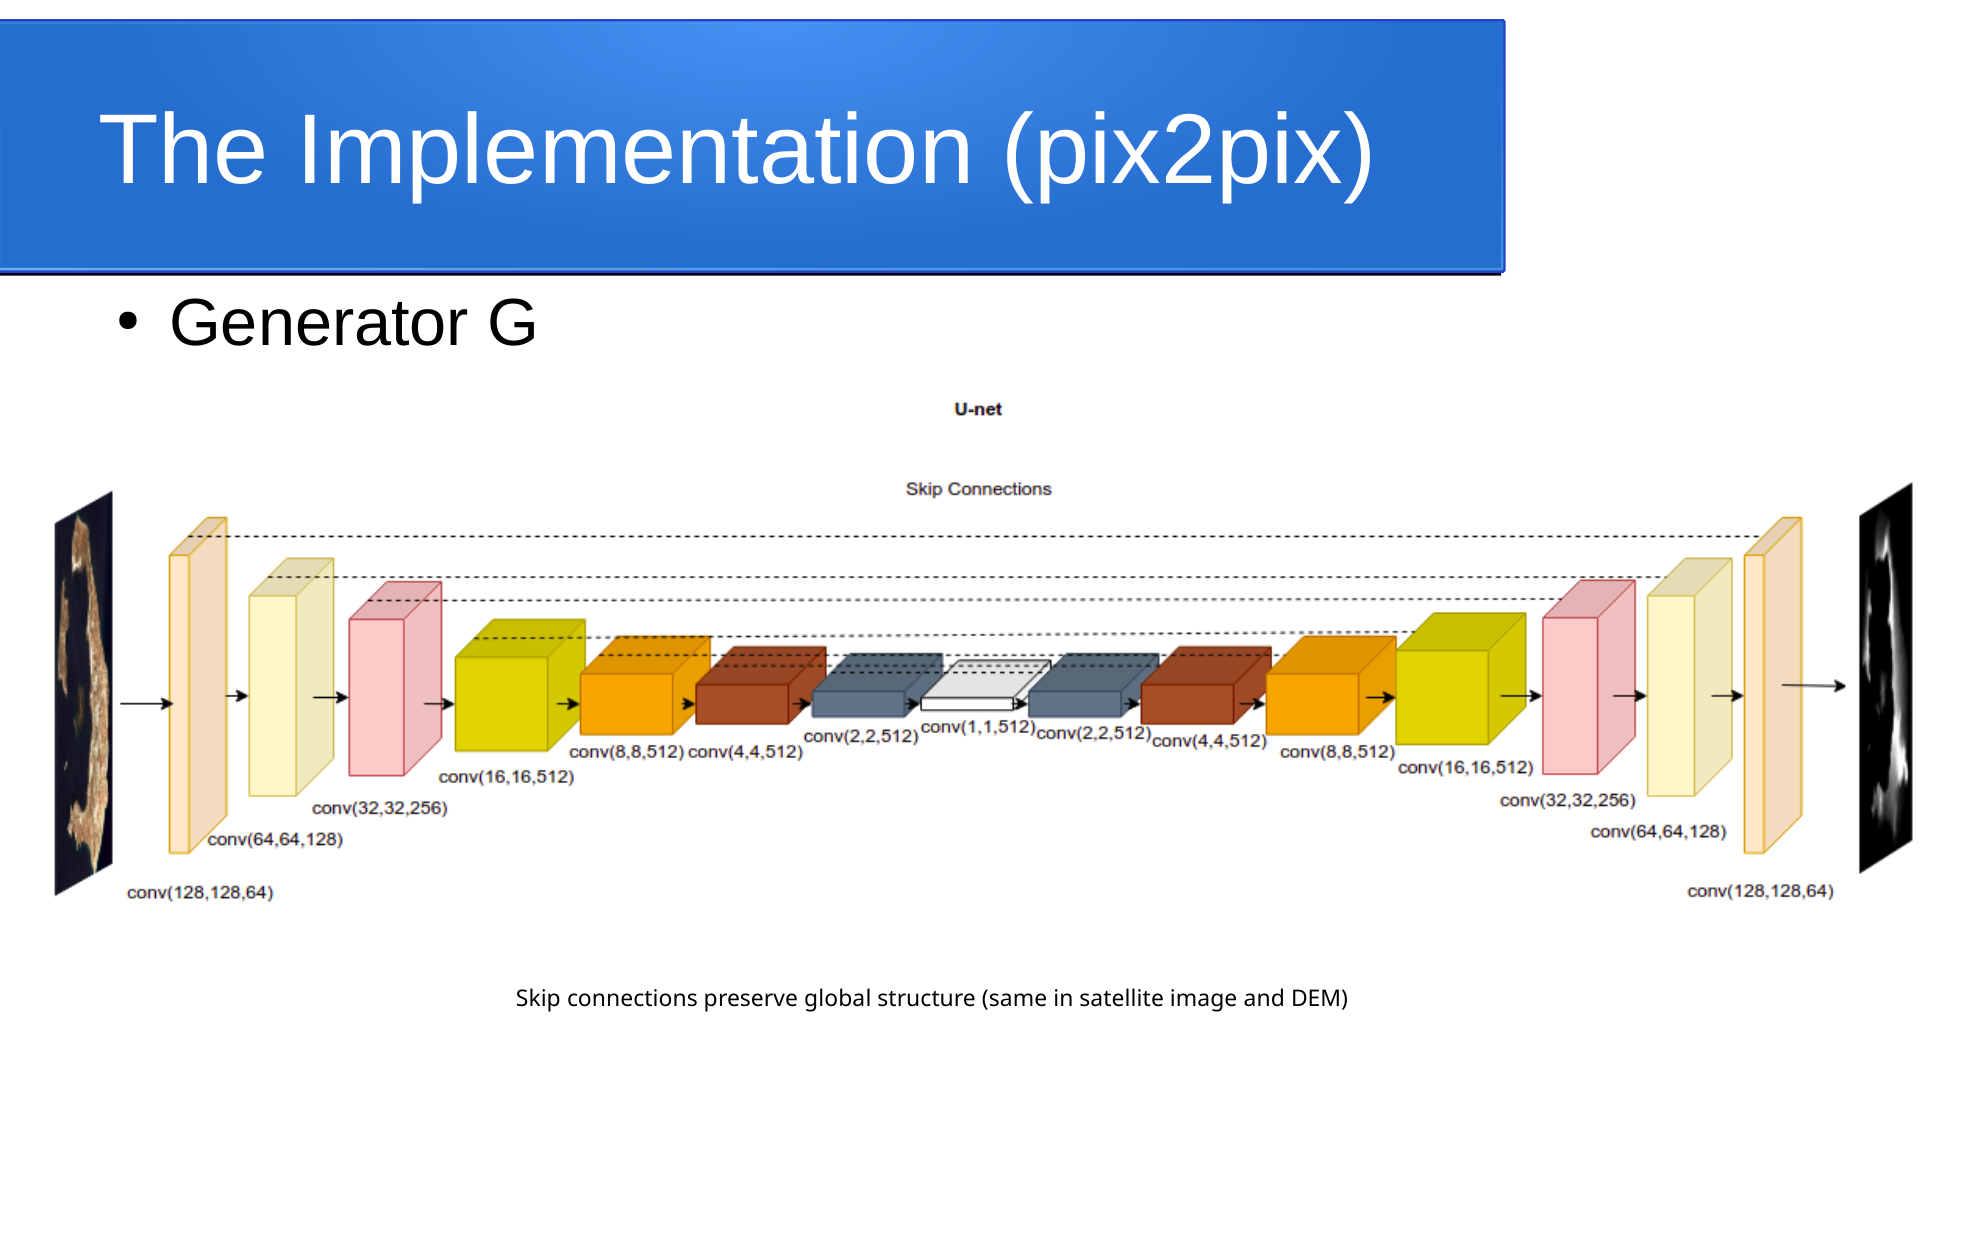

# The Implementation (pix2pix)
Generator G
Skip connections preserve global structure (same in satellite image and DEM)